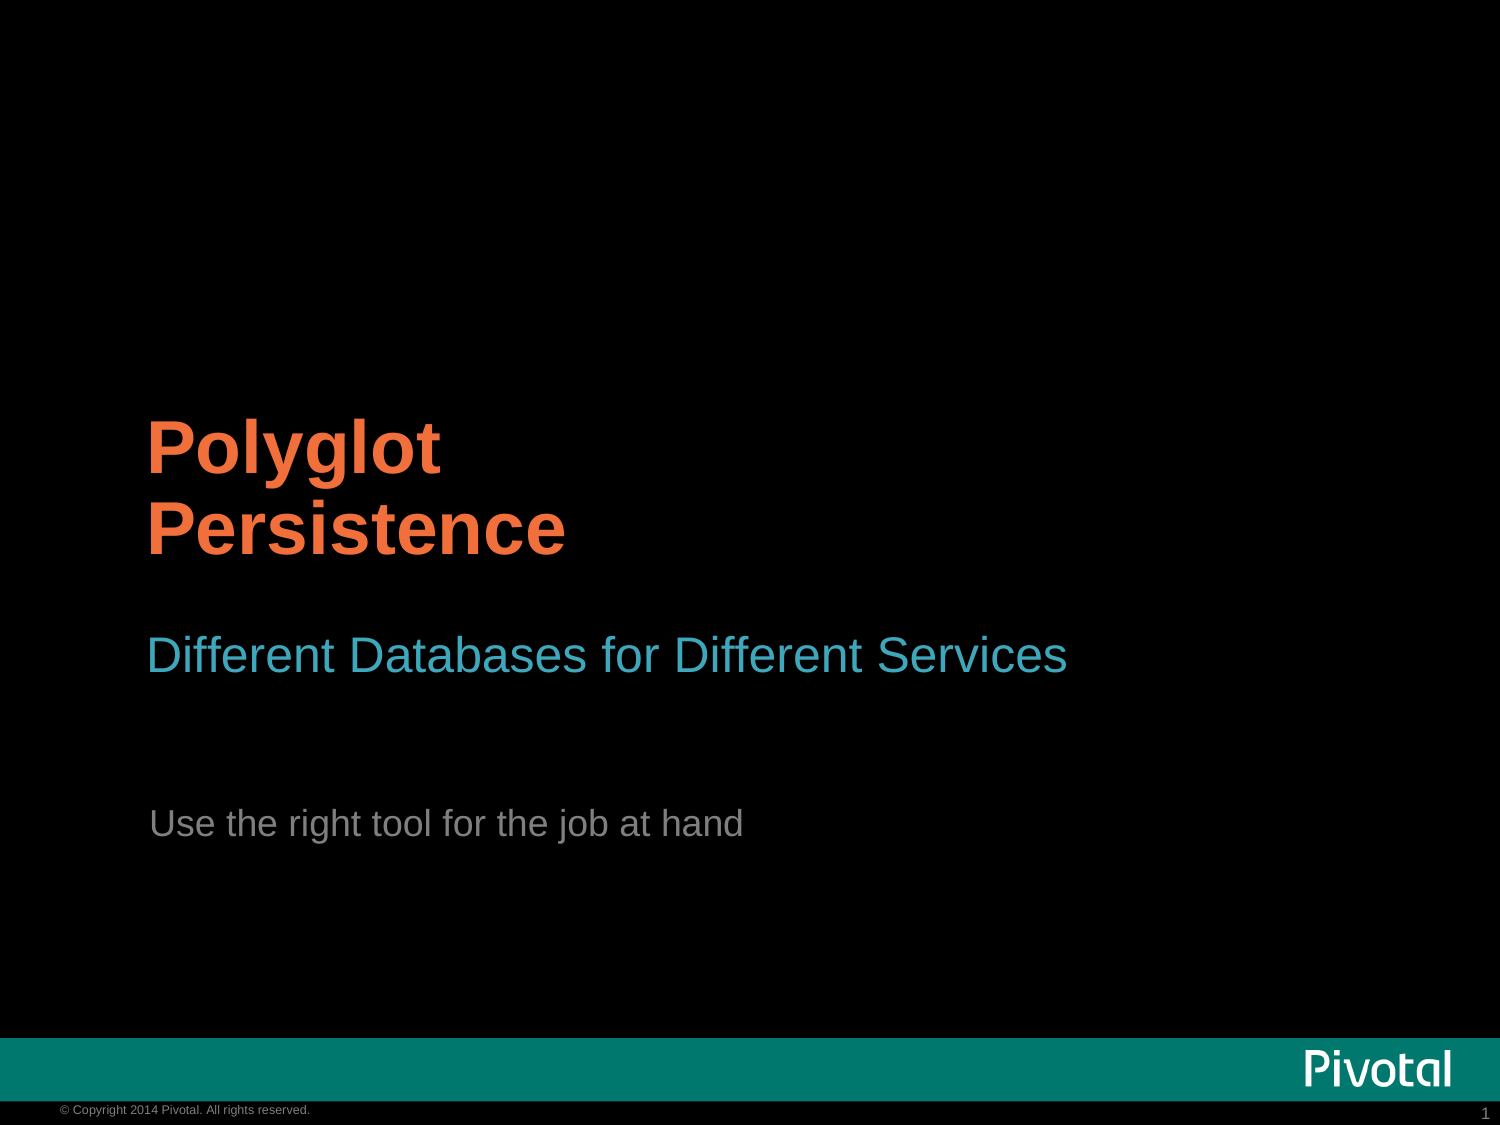

Polyglot Persistence
Different Databases for Different Services
Use the right tool for the job at hand